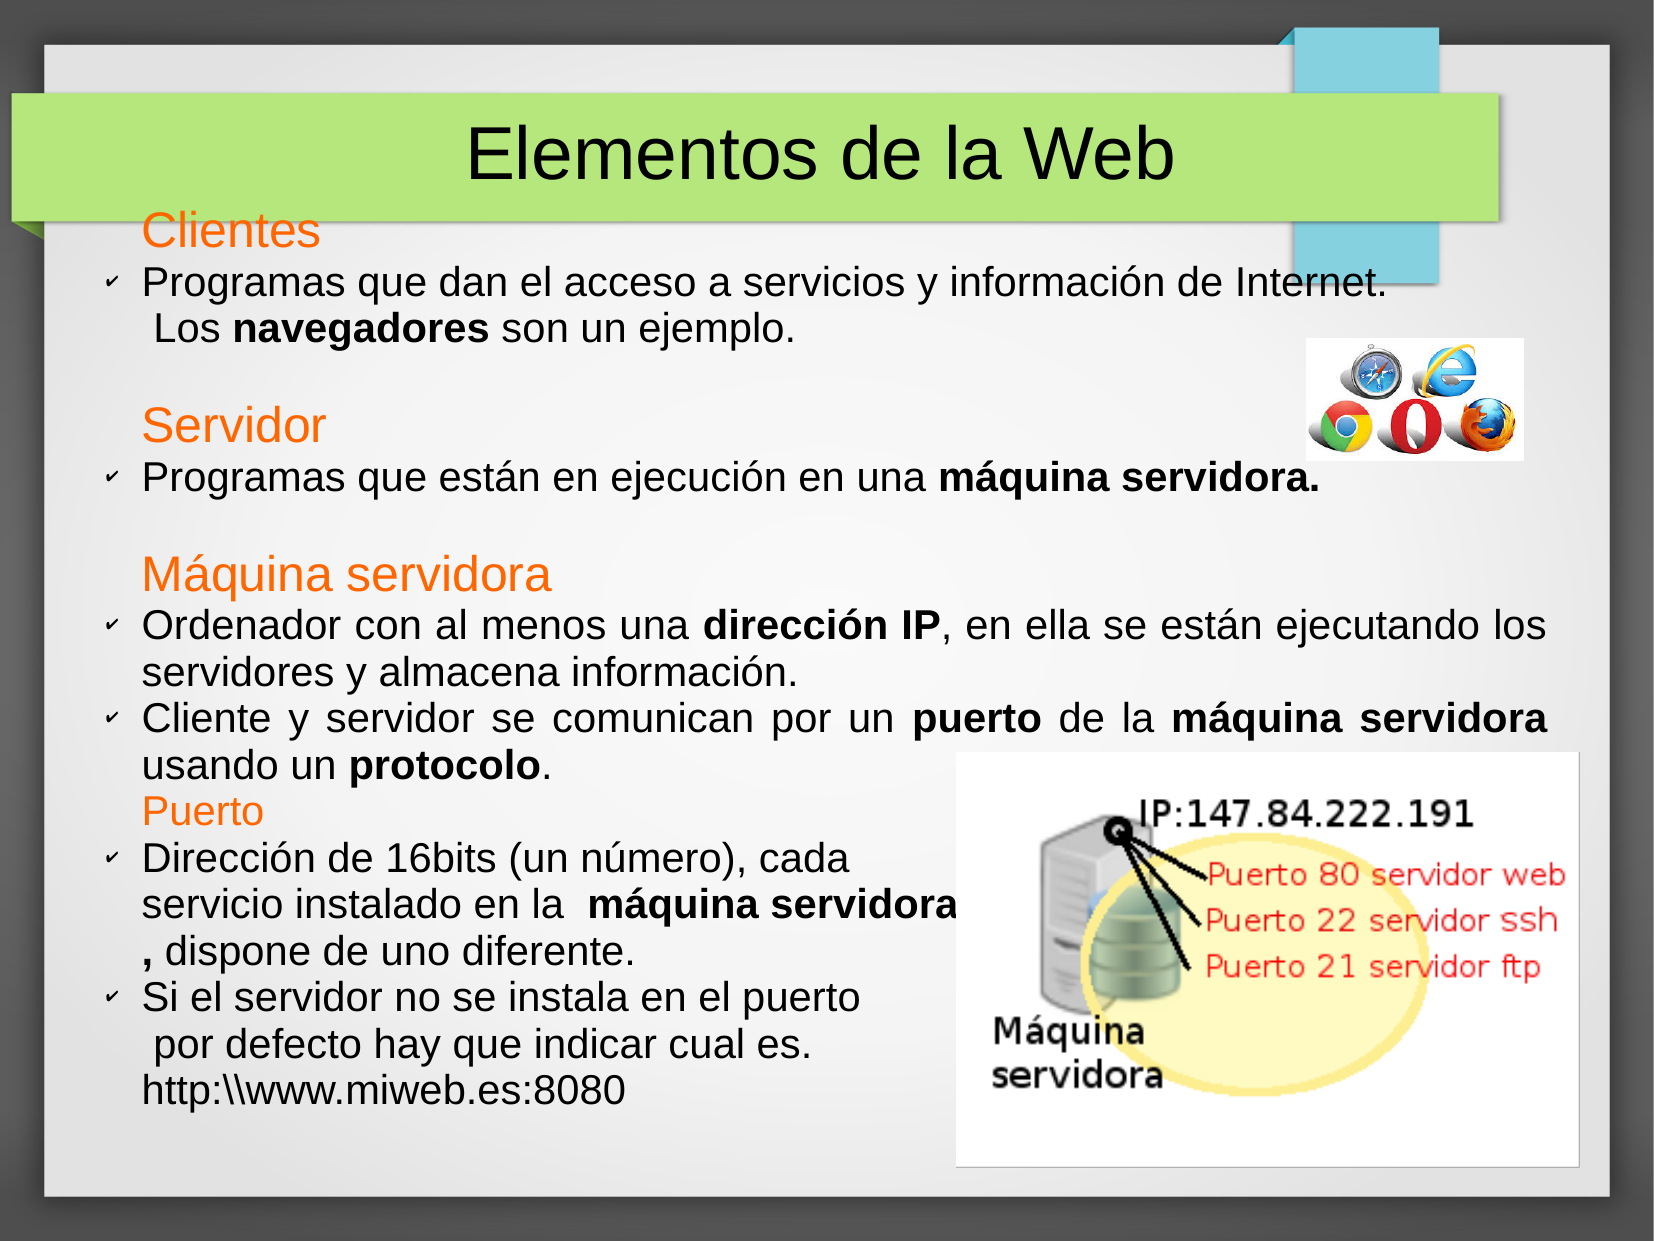

# Elementos de la Web
Clientes
Programas que dan el acceso a servicios y información de Internet.
 Los navegadores son un ejemplo.
Servidor
Programas que están en ejecución en una máquina servidora.
Máquina servidora
Ordenador con al menos una dirección IP, en ella se están ejecutando los servidores y almacena información.
Cliente y servidor se comunican por un puerto de la máquina servidora usando un protocolo.
Puerto
Dirección de 16bits (un número), cada
servicio instalado en la máquina servidora
, dispone de uno diferente.
Si el servidor no se instala en el puerto
 por defecto hay que indicar cual es.
http:\\www.miweb.es:8080